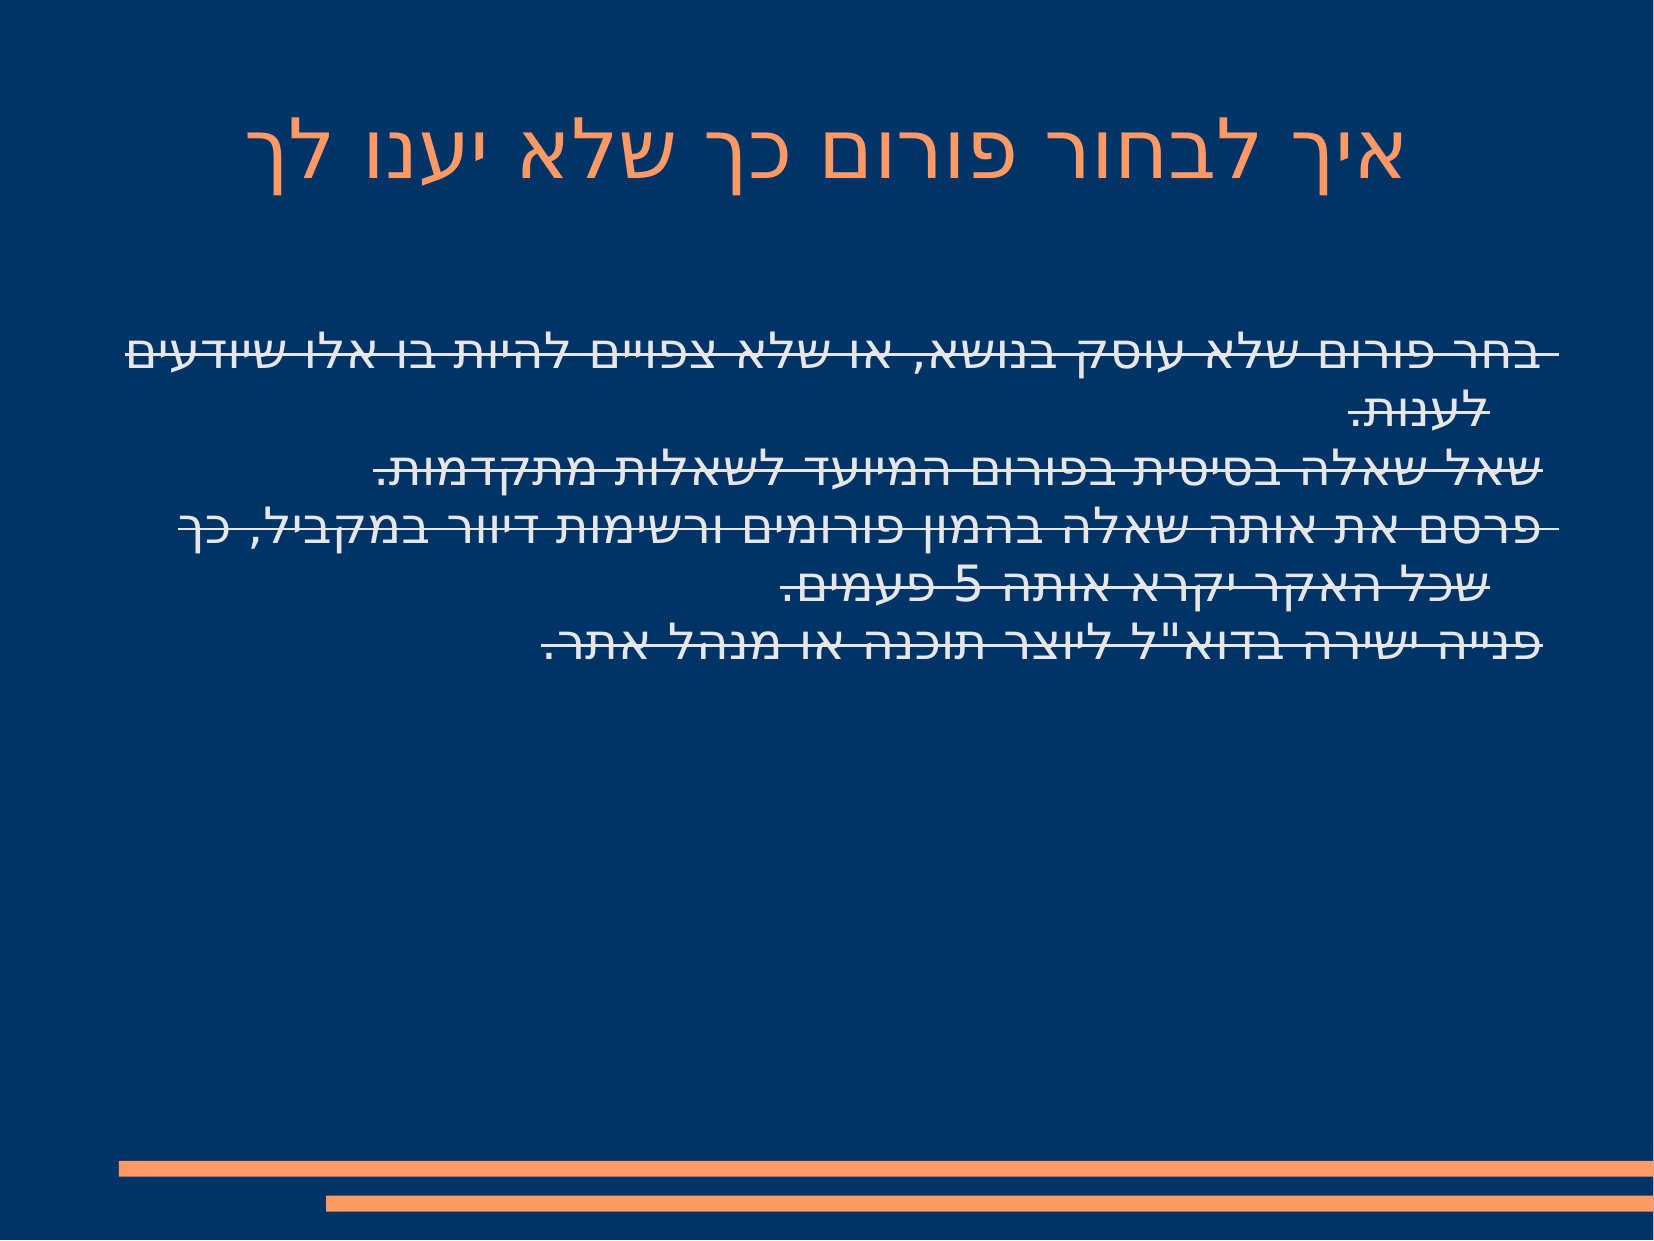

# איך לבחור פורום כך שלא יענו לך
בחר פורום שלא עוסק בנושא, או שלא צפויים להיות בו אלו שיודעים לענות.
שאל שאלה בסיסית בפורום המיועד לשאלות מתקדמות.
פרסם את אותה שאלה בהמון פורומים ורשימות דיוור במקביל, כך שכל האקר יקרא אותה 5 פעמים.
פנייה ישירה בדוא"ל ליוצר תוכנה או מנהל אתר.